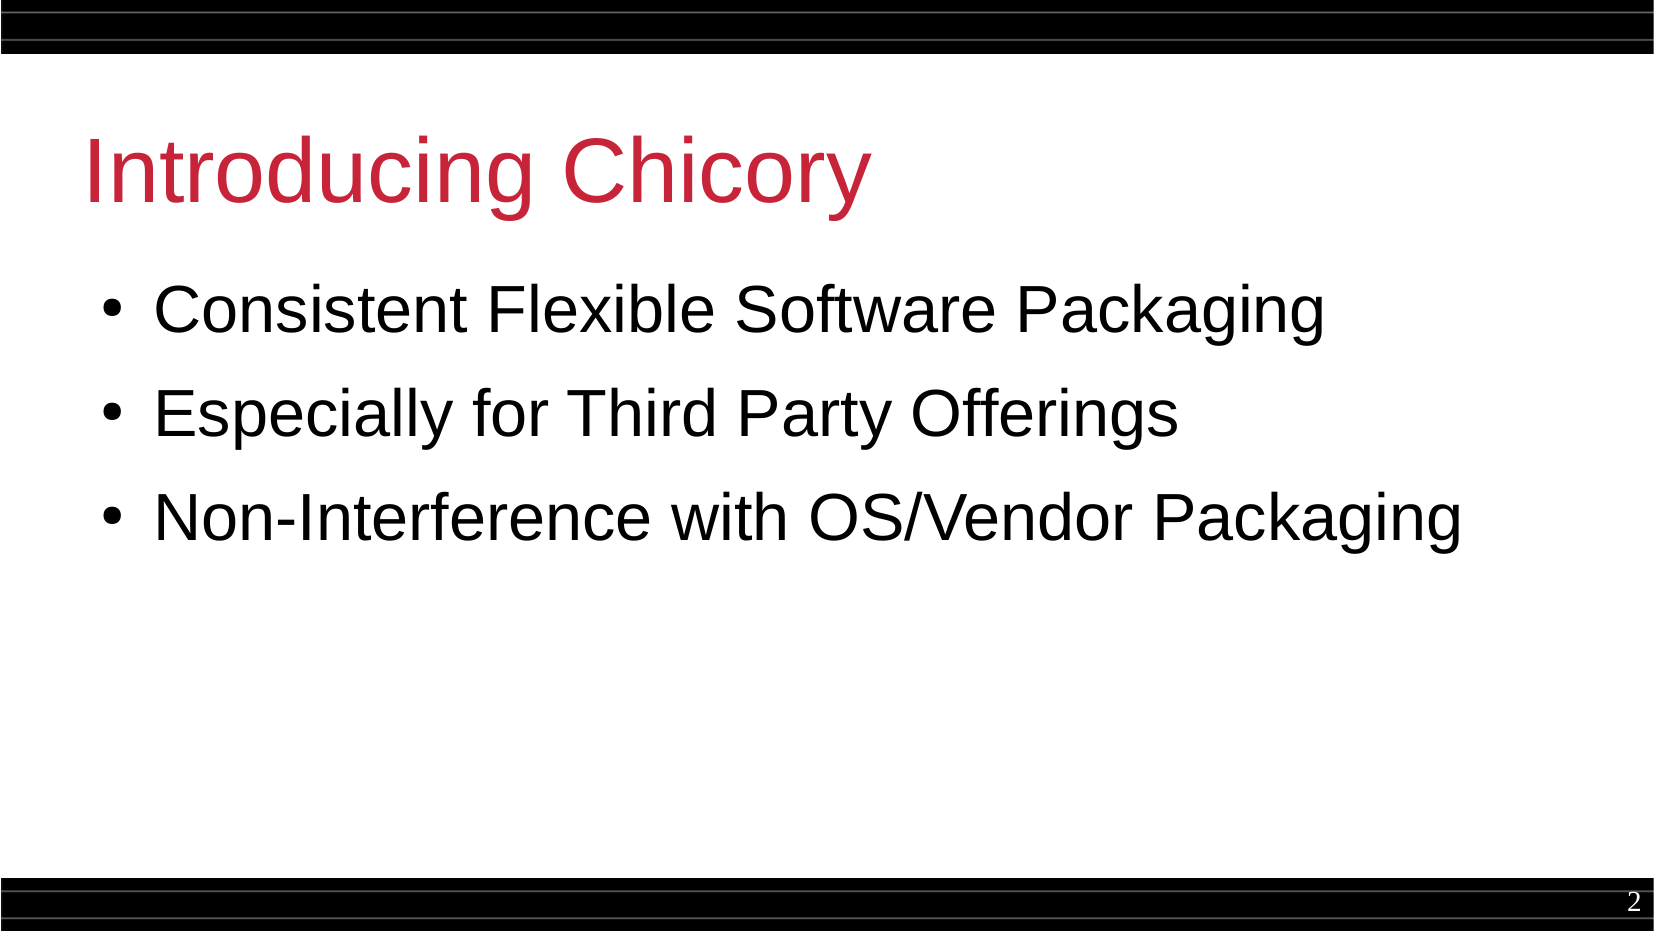

# Introducing Chicory
Consistent Flexible Software Packaging
Especially for Third Party Offerings
Non-Interference with OS/Vendor Packaging